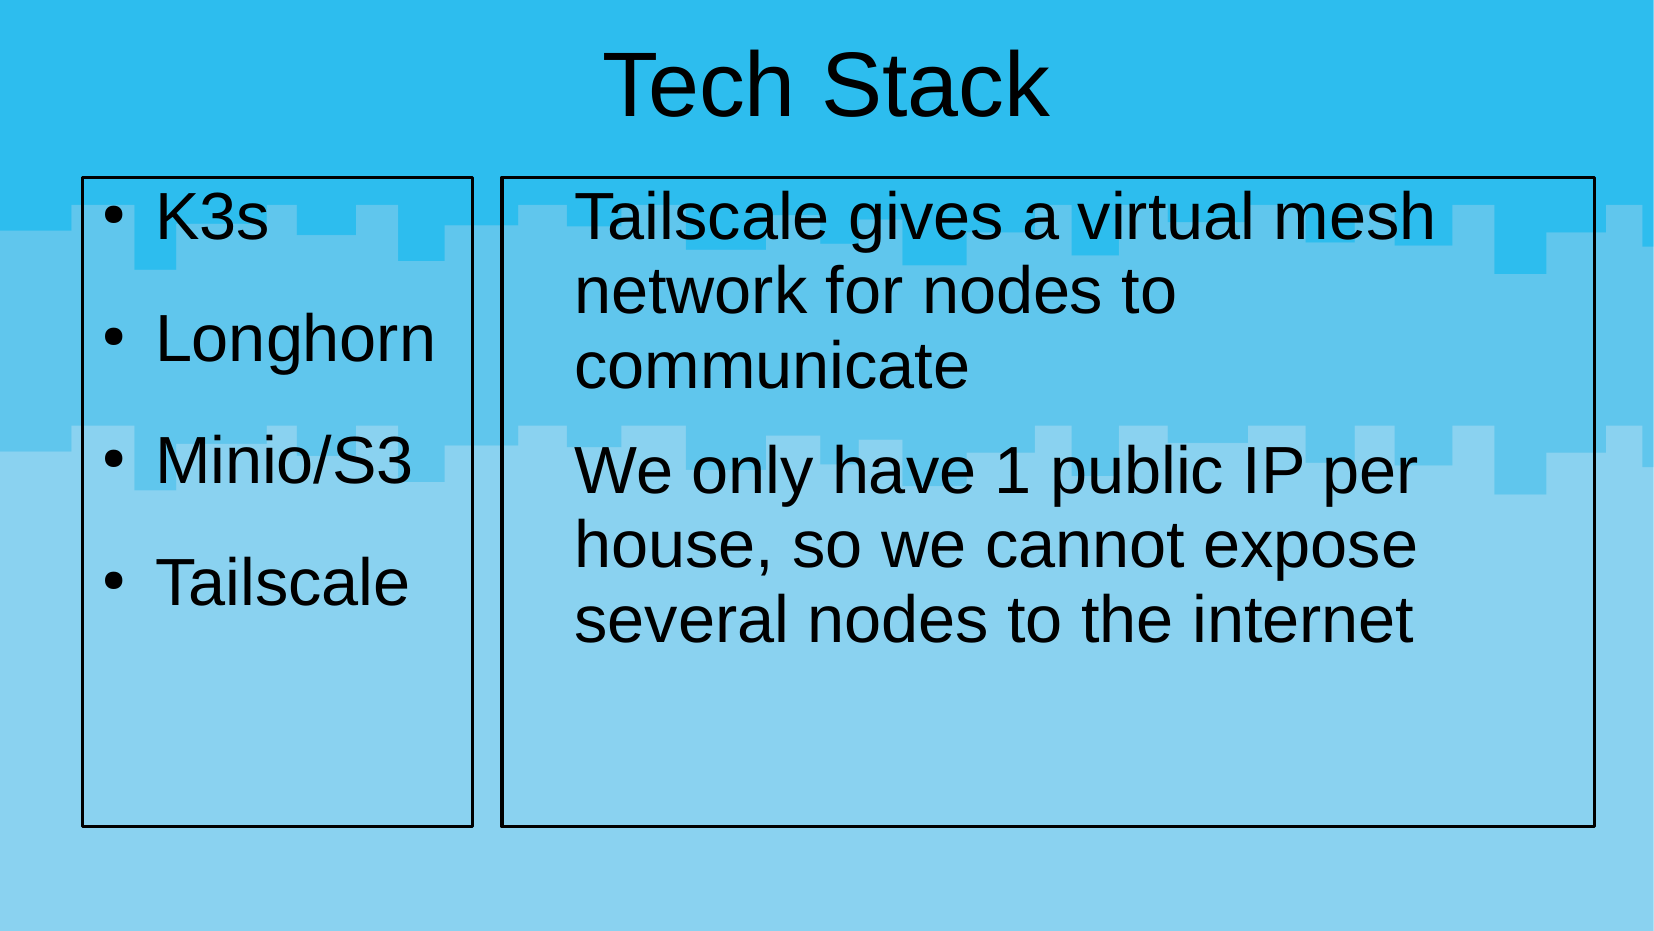

# Tech Stack
K3s
Longhorn
Minio/S3
Tailscale
Tailscale gives a virtual mesh network for nodes to communicate
We only have 1 public IP per house, so we cannot expose several nodes to the internet